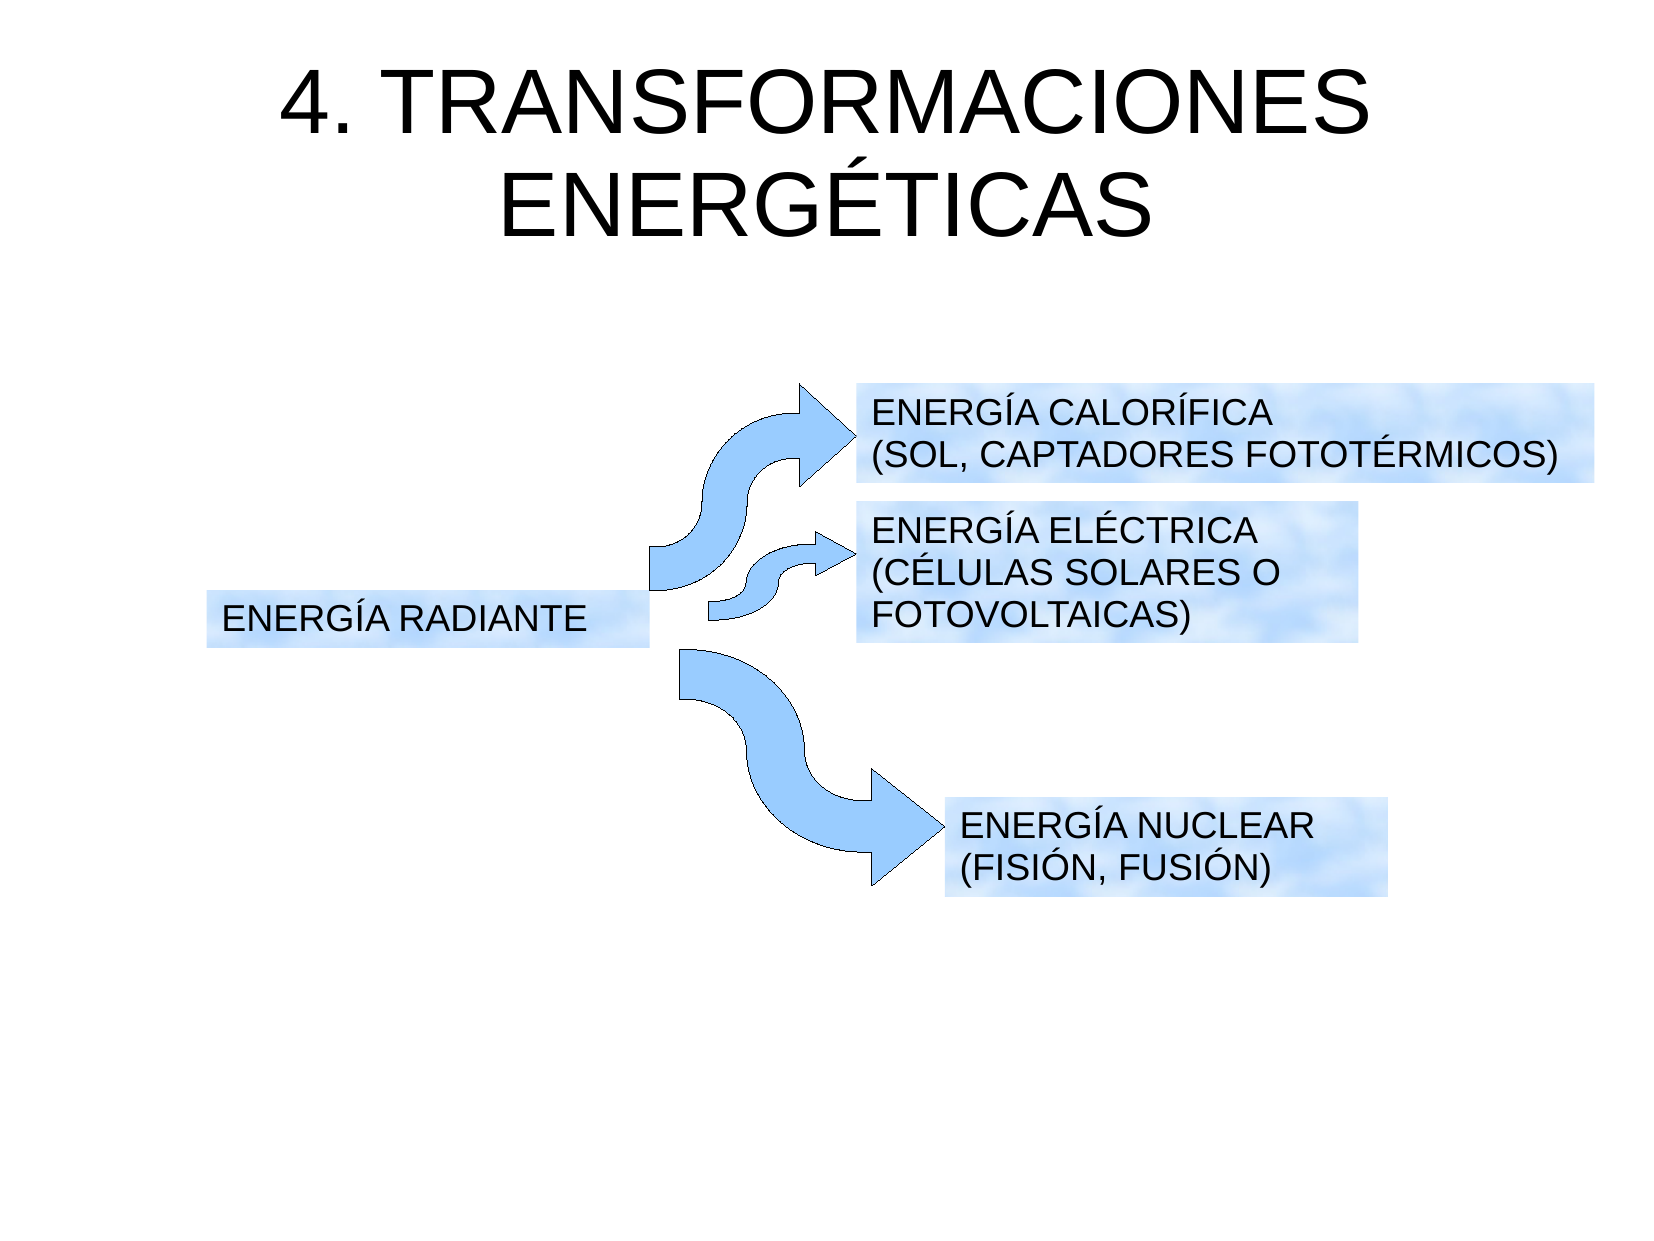

# 4. TRANSFORMACIONES ENERGÉTICAS
ENERGÍA CALORÍFICA
(SOL, CAPTADORES FOTOTÉRMICOS)
ENERGÍA ELÉCTRICA
(CÉLULAS SOLARES O FOTOVOLTAICAS)
ENERGÍA RADIANTE
ENERGÍA NUCLEAR
(FISIÓN, FUSIÓN)